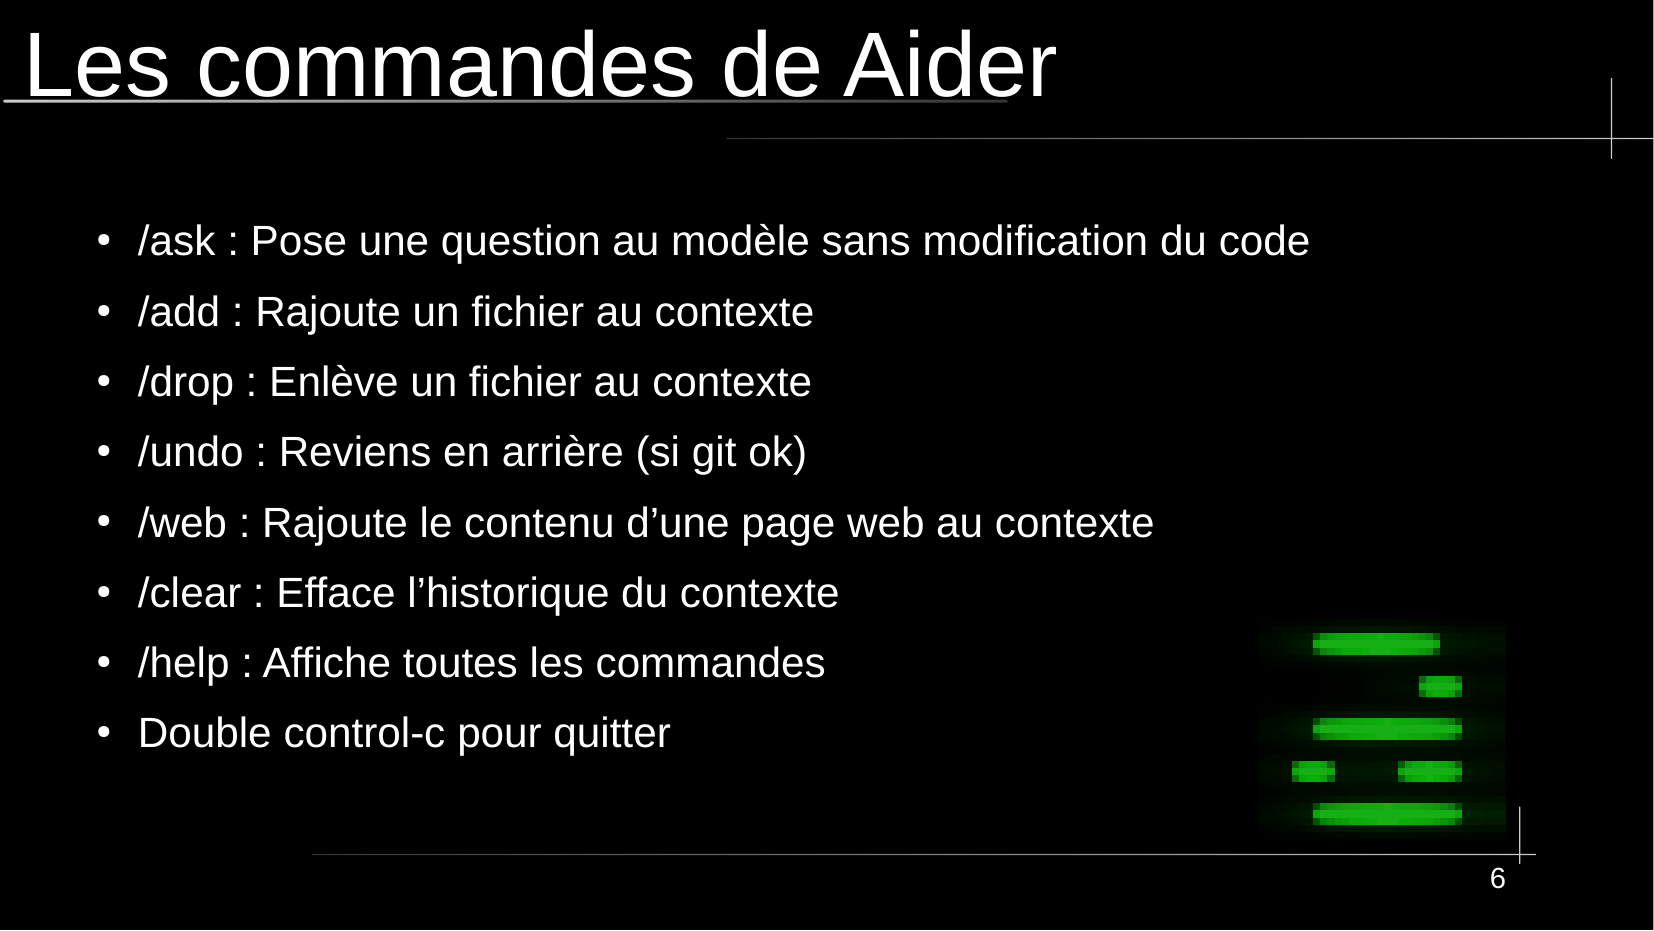

# Les commandes de Aider
/ask : Pose une question au modèle sans modification du code
/add : Rajoute un fichier au contexte
/drop : Enlève un fichier au contexte
/undo : Reviens en arrière (si git ok)
/web : Rajoute le contenu d’une page web au contexte
/clear : Efface l’historique du contexte
/help : Affiche toutes les commandes
Double control-c pour quitter
6